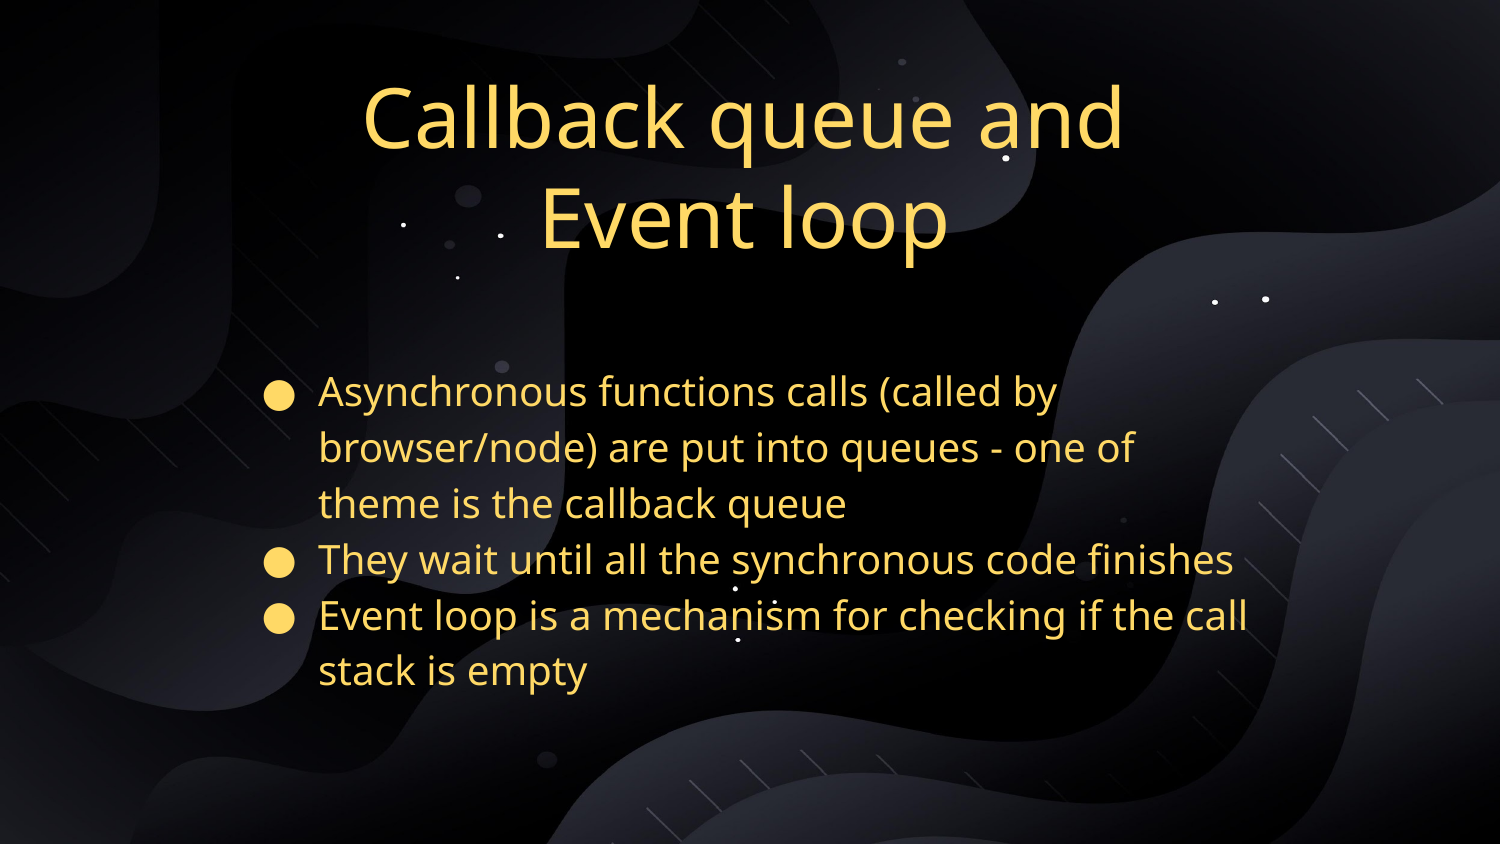

# Callback queue and Event loop
Asynchronous functions calls (called by browser/node) are put into queues - one of theme is the callback queue
They wait until all the synchronous code finishes
Event loop is a mechanism for checking if the call stack is empty